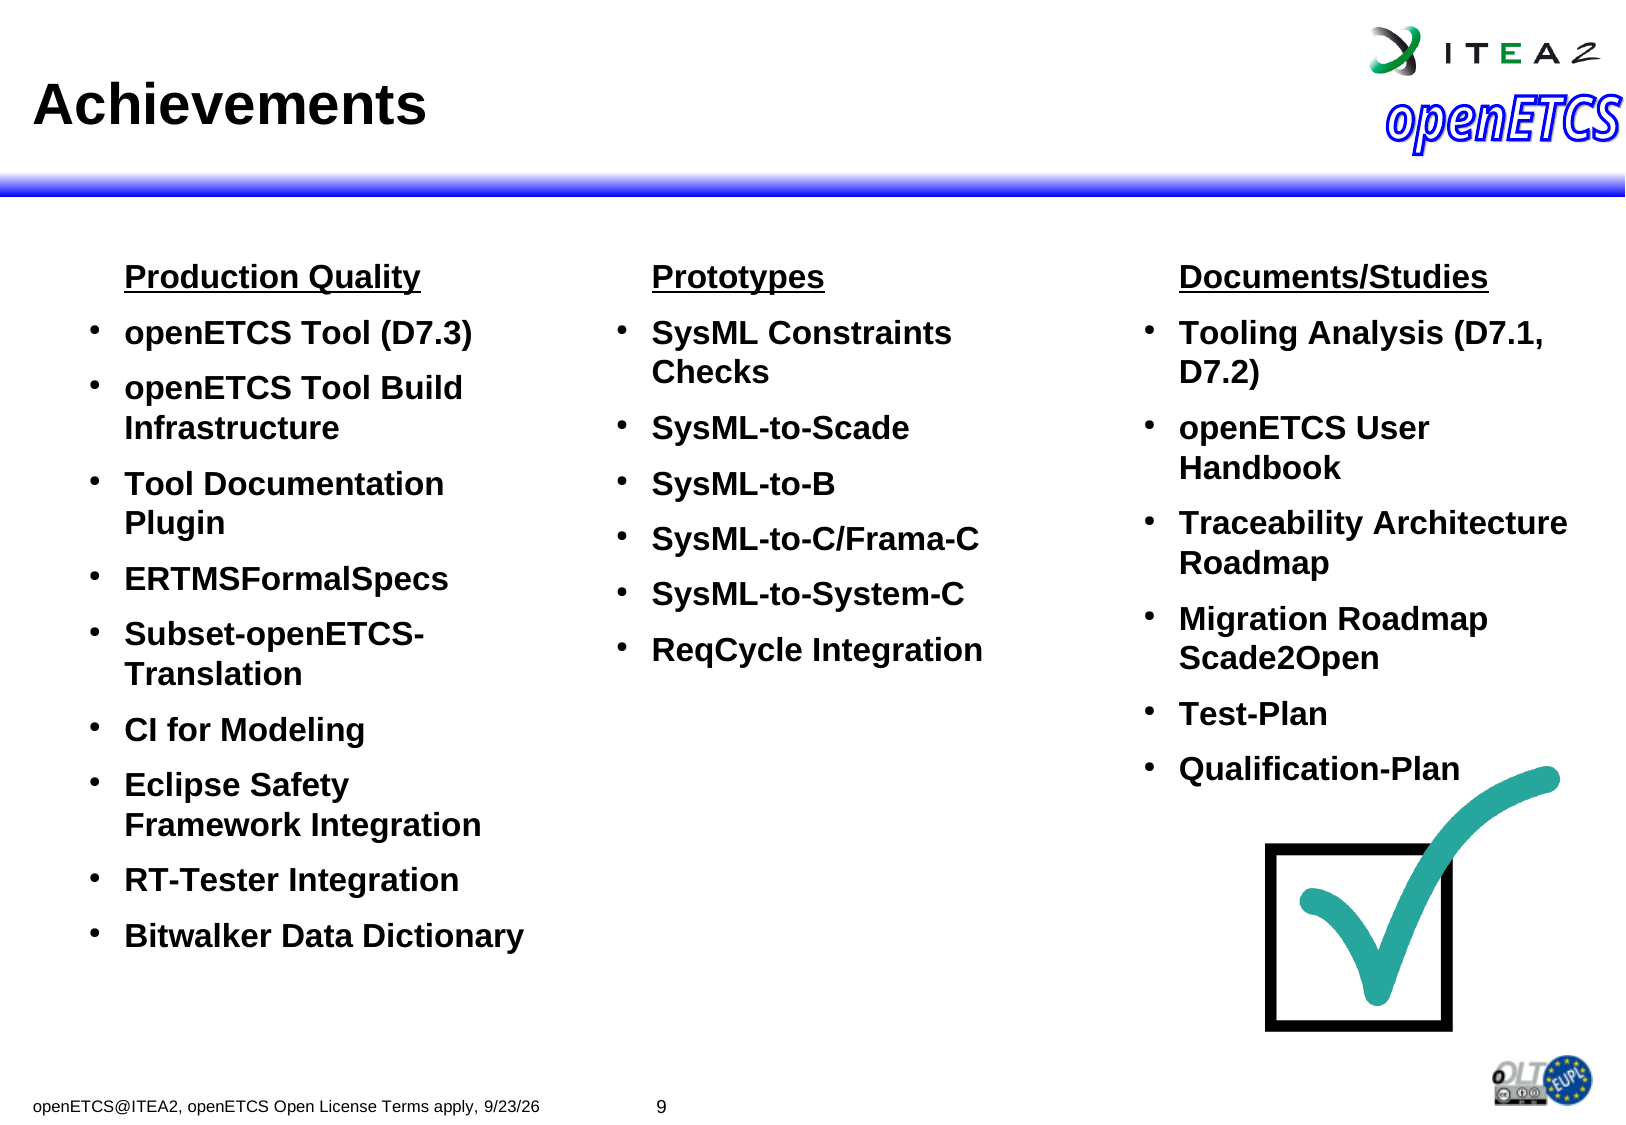

# Achievements
Production Quality
openETCS Tool (D7.3)
openETCS Tool Build Infrastructure
Tool Documentation Plugin
ERTMSFormalSpecs
Subset-openETCS-Translation
CI for Modeling
Eclipse Safety Framework Integration
RT-Tester Integration
Bitwalker Data Dictionary
Prototypes
SysML Constraints Checks
SysML-to-Scade
SysML-to-B
SysML-to-C/Frama-C
SysML-to-System-C
ReqCycle Integration
Documents/Studies
Tooling Analysis (D7.1, D7.2)
openETCS User Handbook
Traceability Architecture Roadmap
Migration Roadmap Scade2Open
Test-Plan
Qualification-Plan